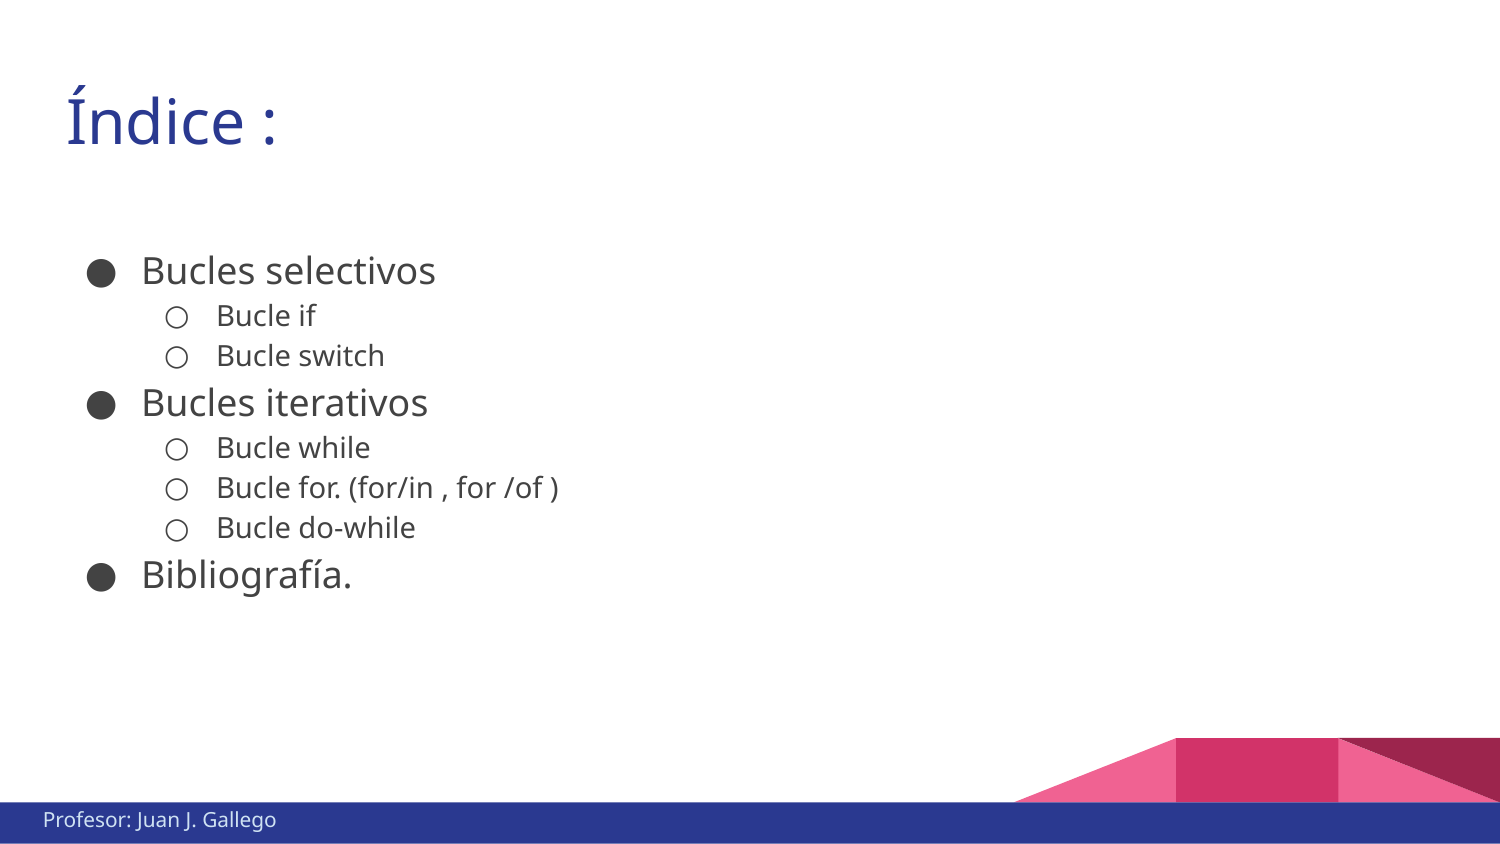

# Índice :
Bucles selectivos
Bucle if
Bucle switch
Bucles iterativos
Bucle while
Bucle for. (for/in , for /of )
Bucle do-while
Bibliografía.